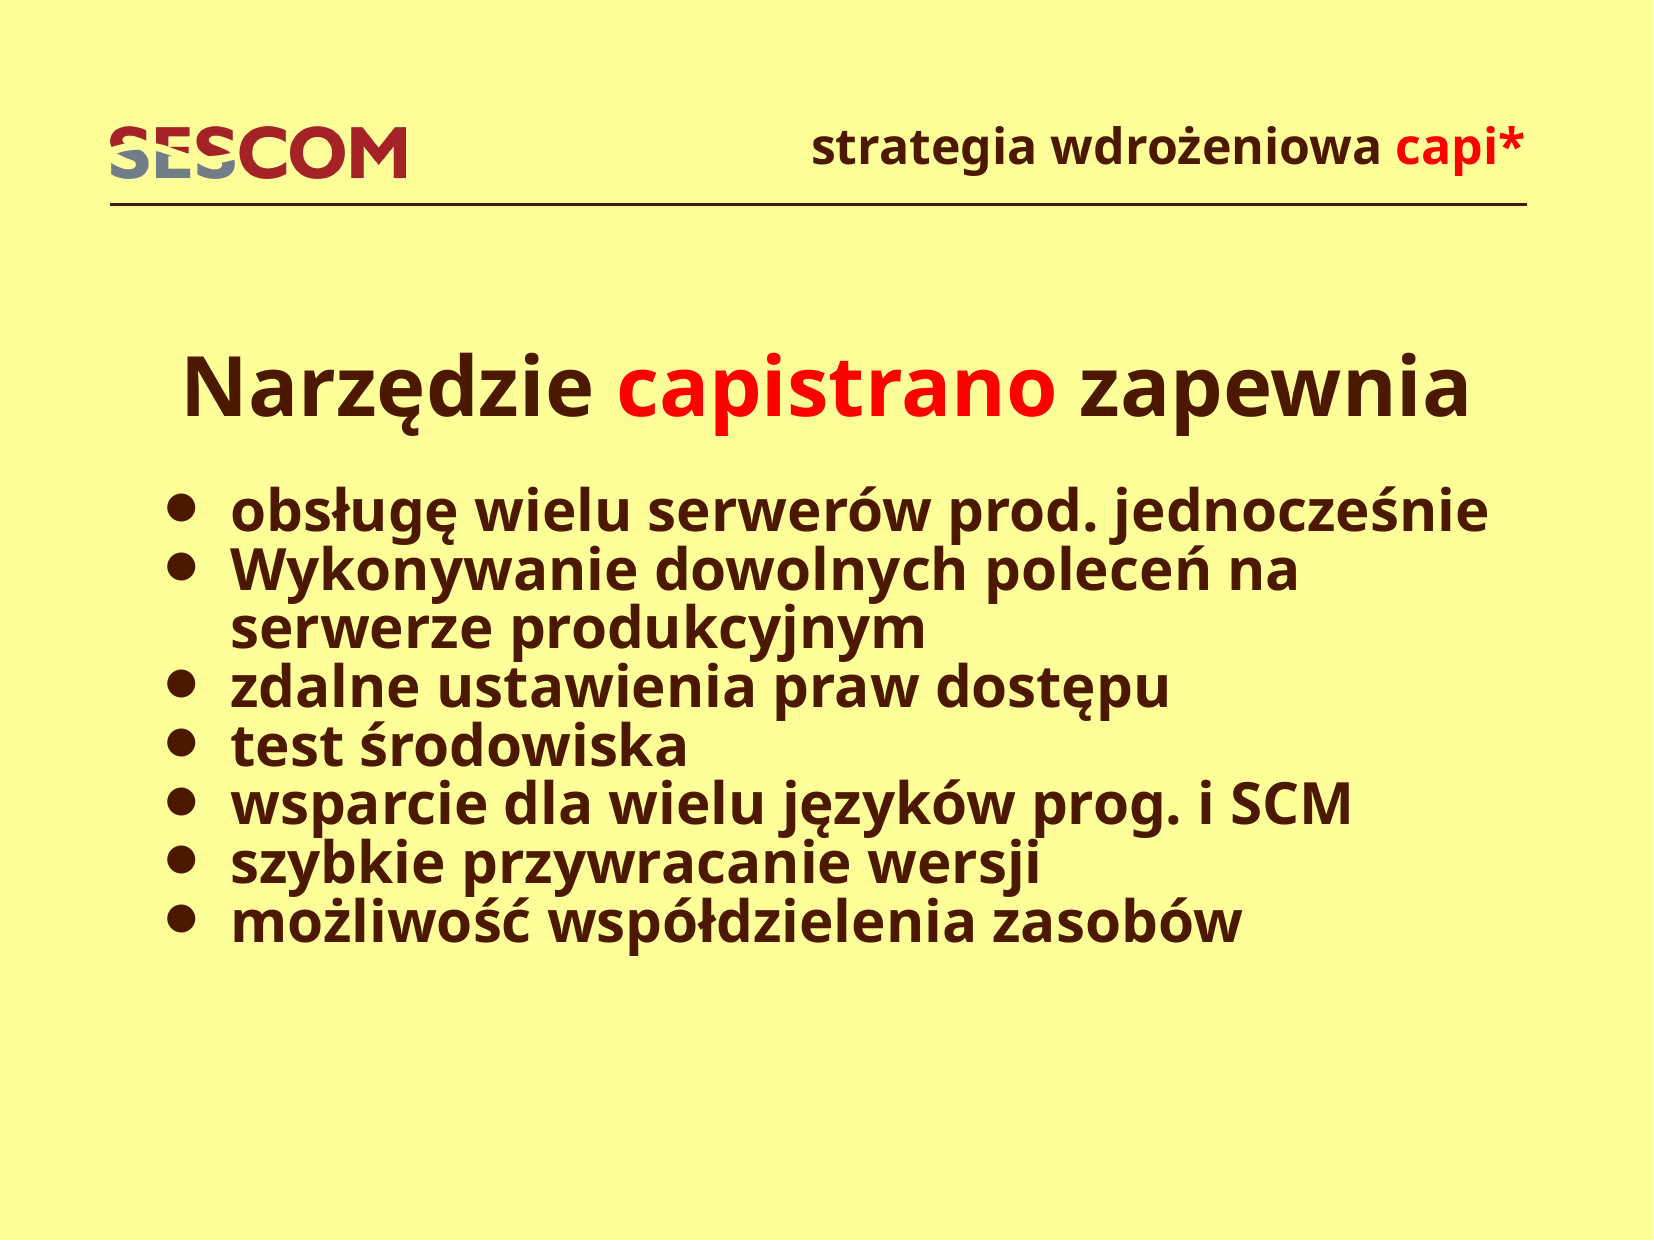

strategia wdrożeniowa capi*
Narzędzie capistrano zapewnia
obsługę wielu serwerów prod. jednocześnie
Wykonywanie dowolnych poleceń na serwerze produkcyjnym
zdalne ustawienia praw dostępu
test środowiska
wsparcie dla wielu języków prog. i SCM
szybkie przywracanie wersji
możliwość współdzielenia zasobów